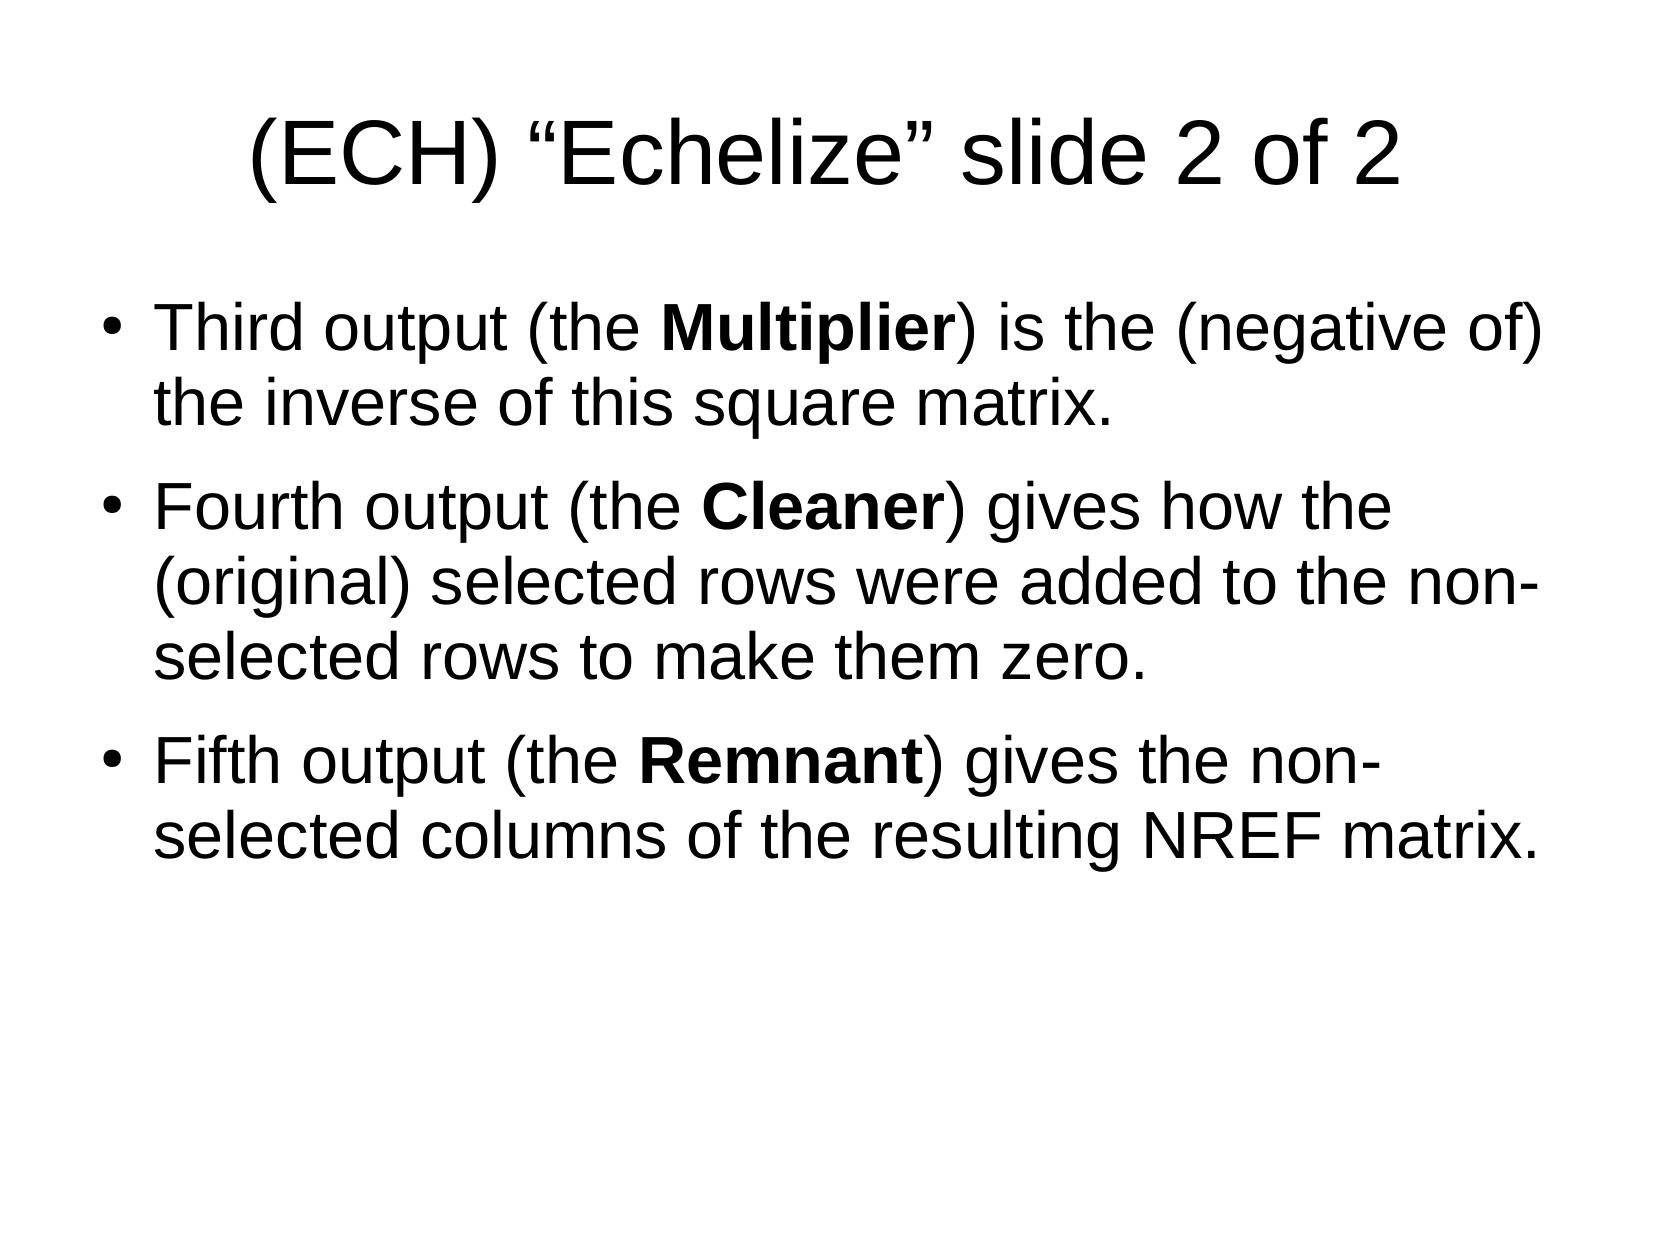

# (ECH) “Echelize” slide 2 of 2
Third output (the Multiplier) is the (negative of) the inverse of this square matrix.
Fourth output (the Cleaner) gives how the (original) selected rows were added to the non-selected rows to make them zero.
Fifth output (the Remnant) gives the non-selected columns of the resulting NREF matrix.